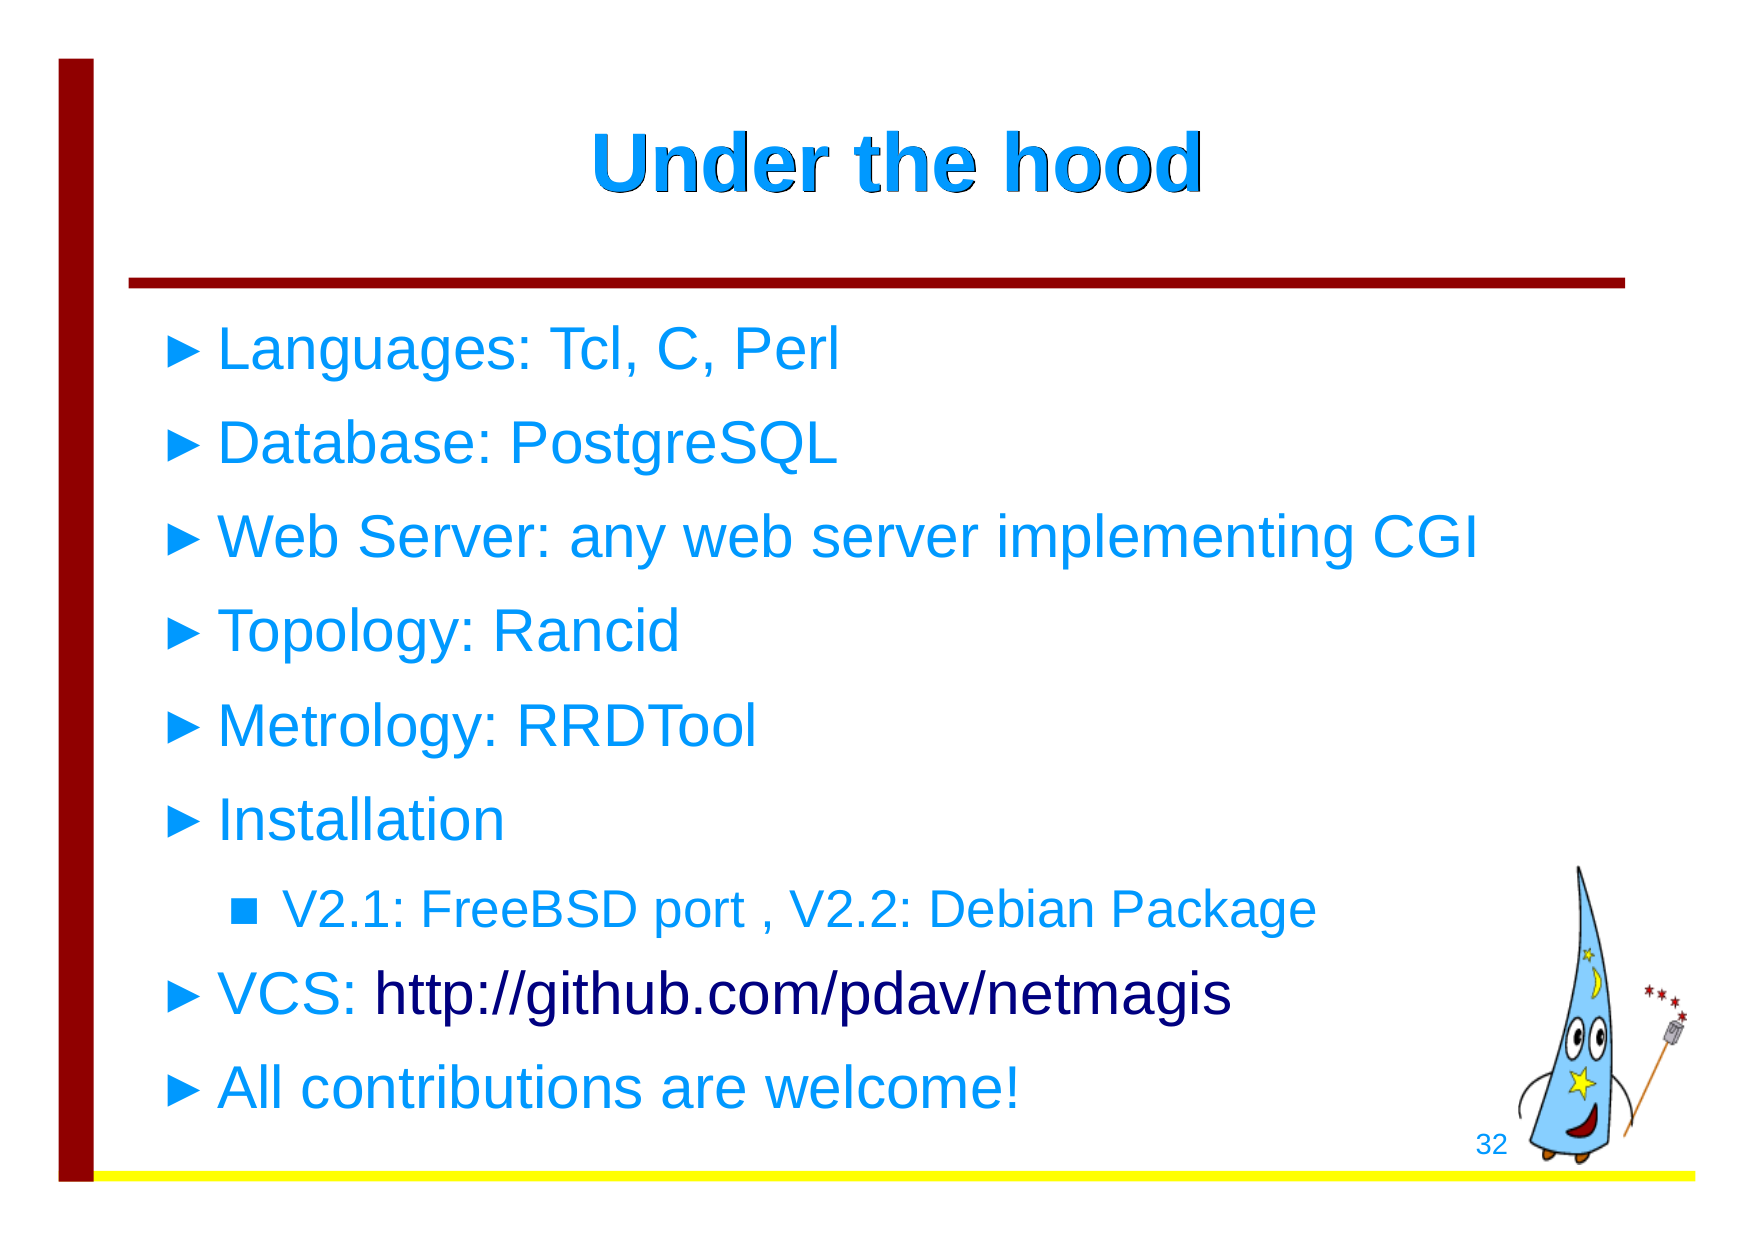

# Under the hood
Languages: Tcl, C, Perl
Database: PostgreSQL
Web Server: any web server implementing CGI
Topology: Rancid
Metrology: RRDTool
Installation
V2.1: FreeBSD port , V2.2: Debian Package
VCS: http://github.com/pdav/netmagis
All contributions are welcome!
32